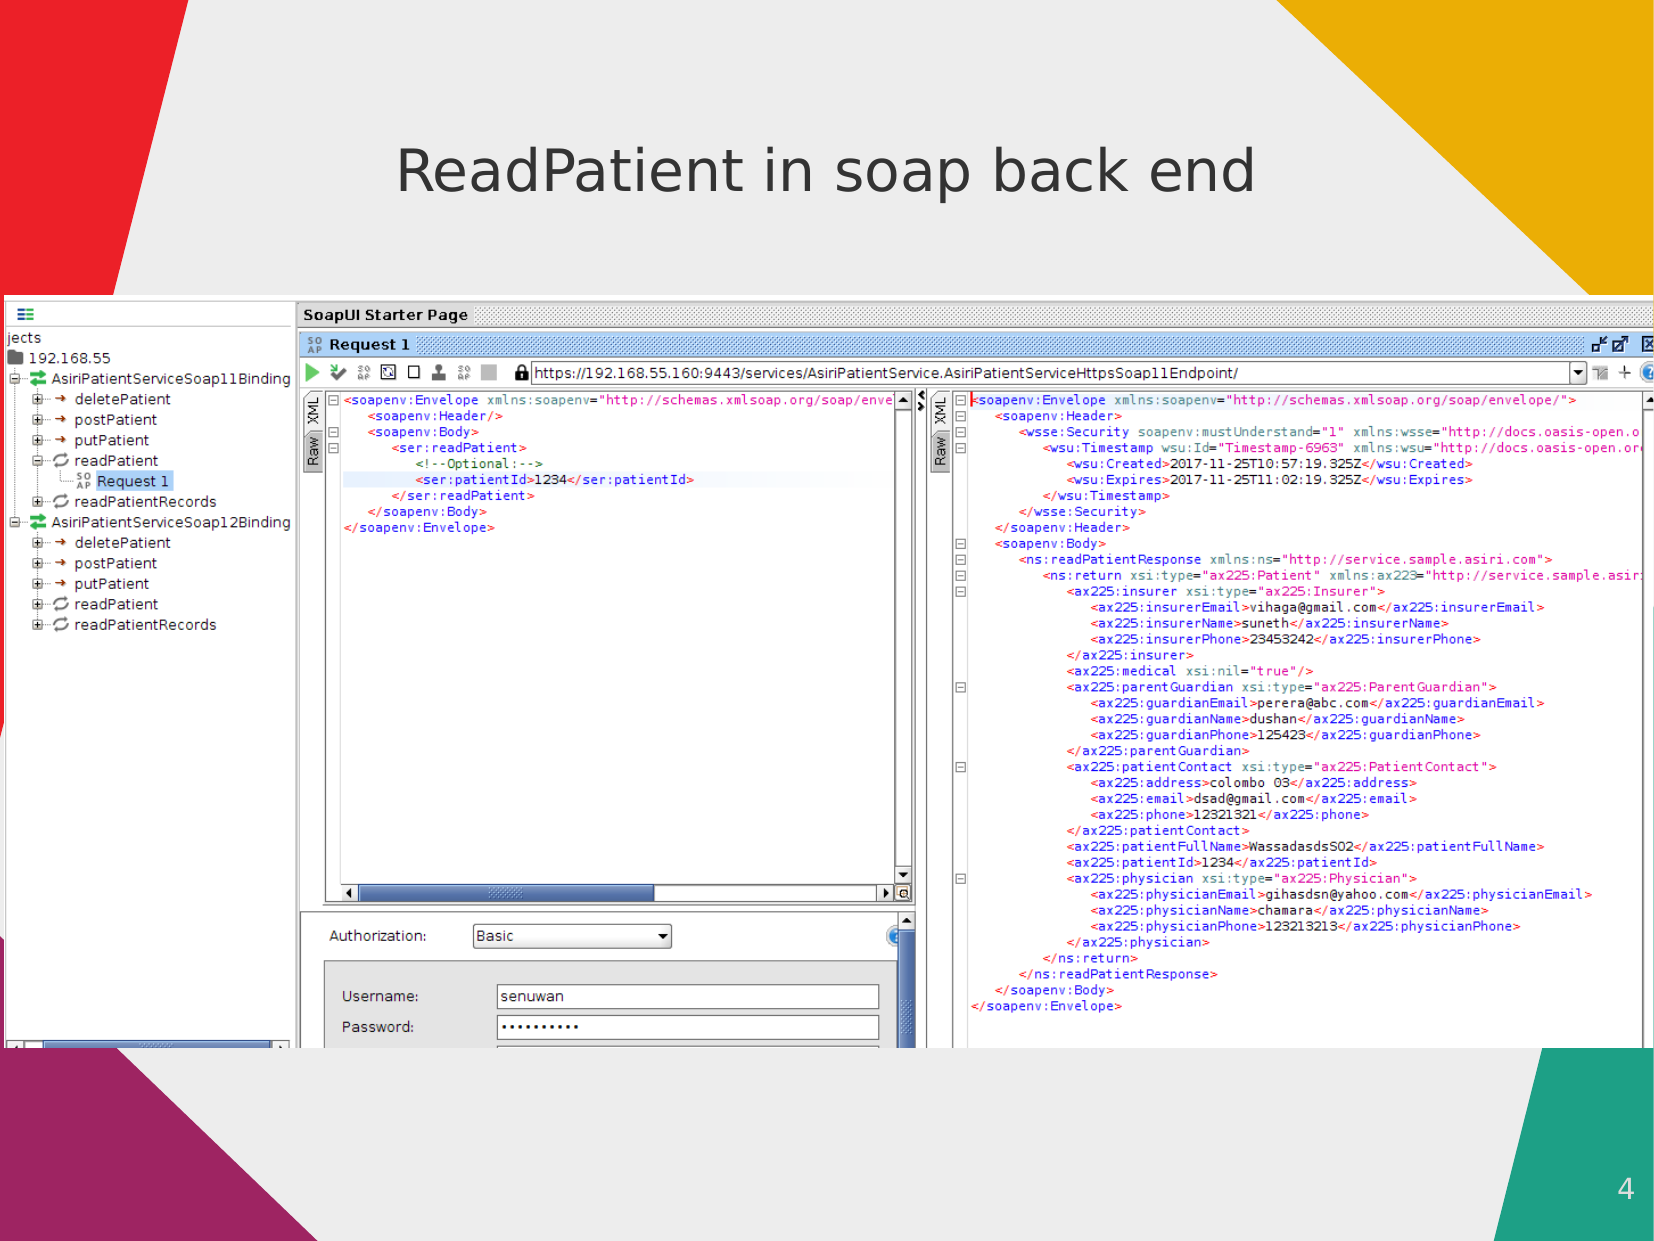

# ReadPatient in soap back end
4